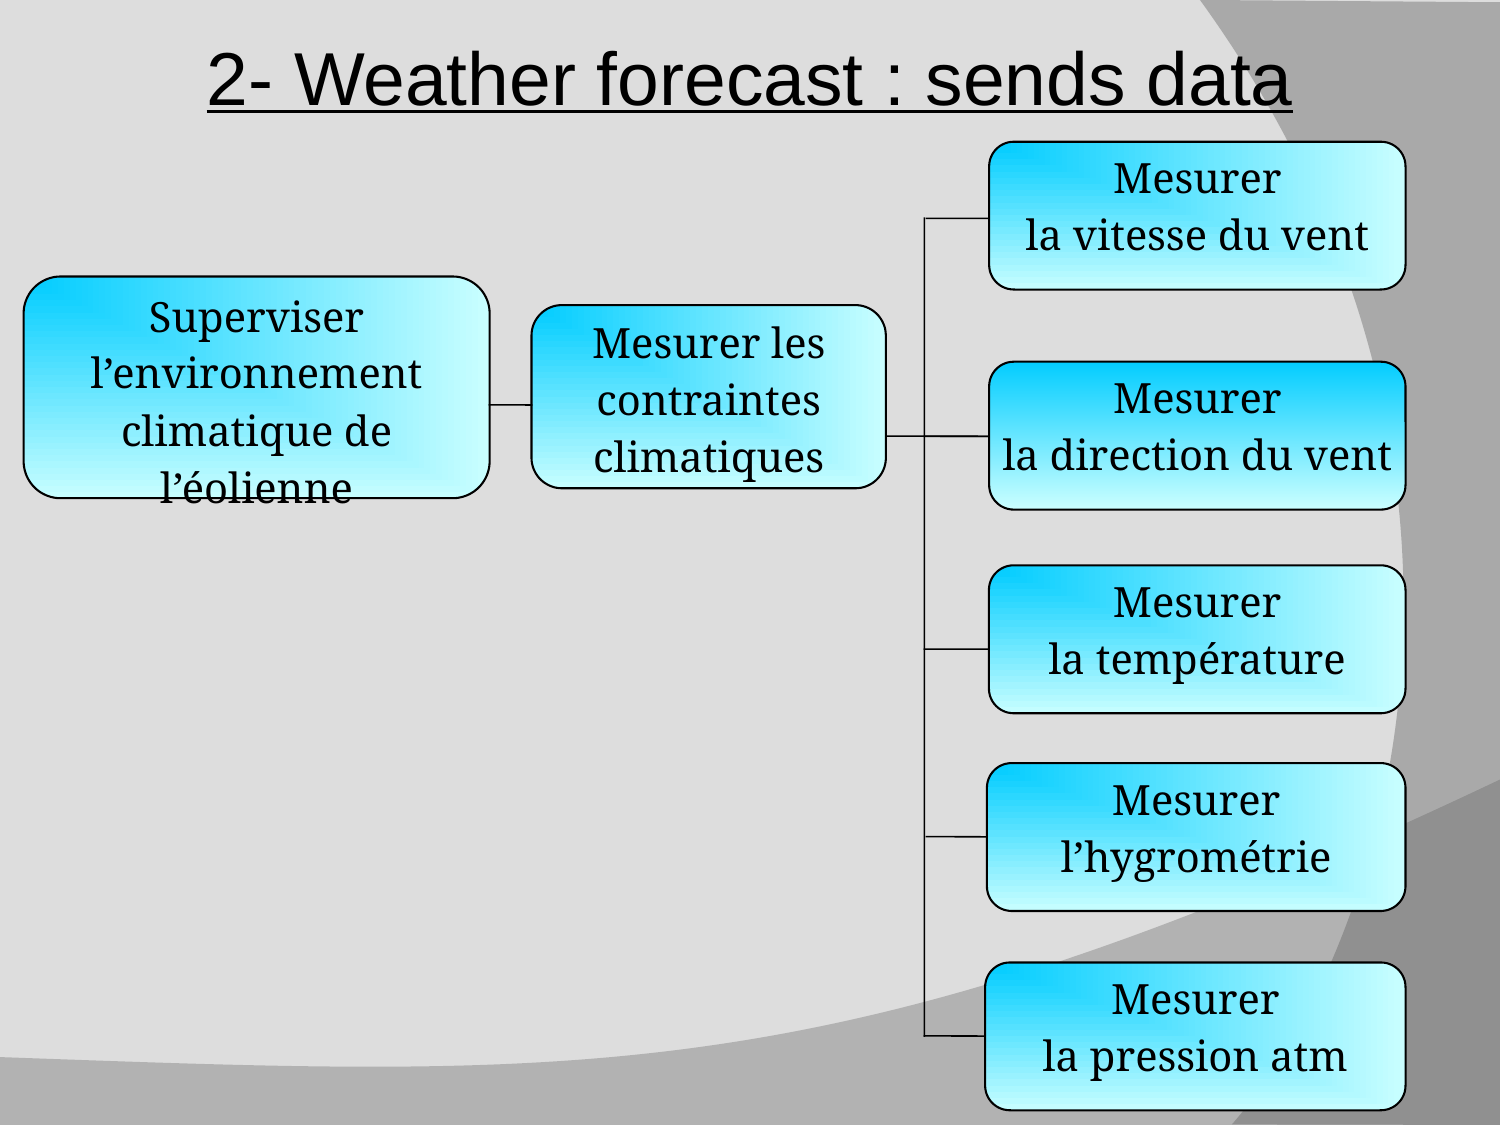

2- Weather forecast : sends data
Mesurer
la vitesse du vent
Superviser l’environnement climatique de l’éolienne
Mesurer les contraintes climatiques
Mesurer
la direction du vent
Mesurer
la température
Mesurer
l’hygrométrie
Mesurer
la pression atm